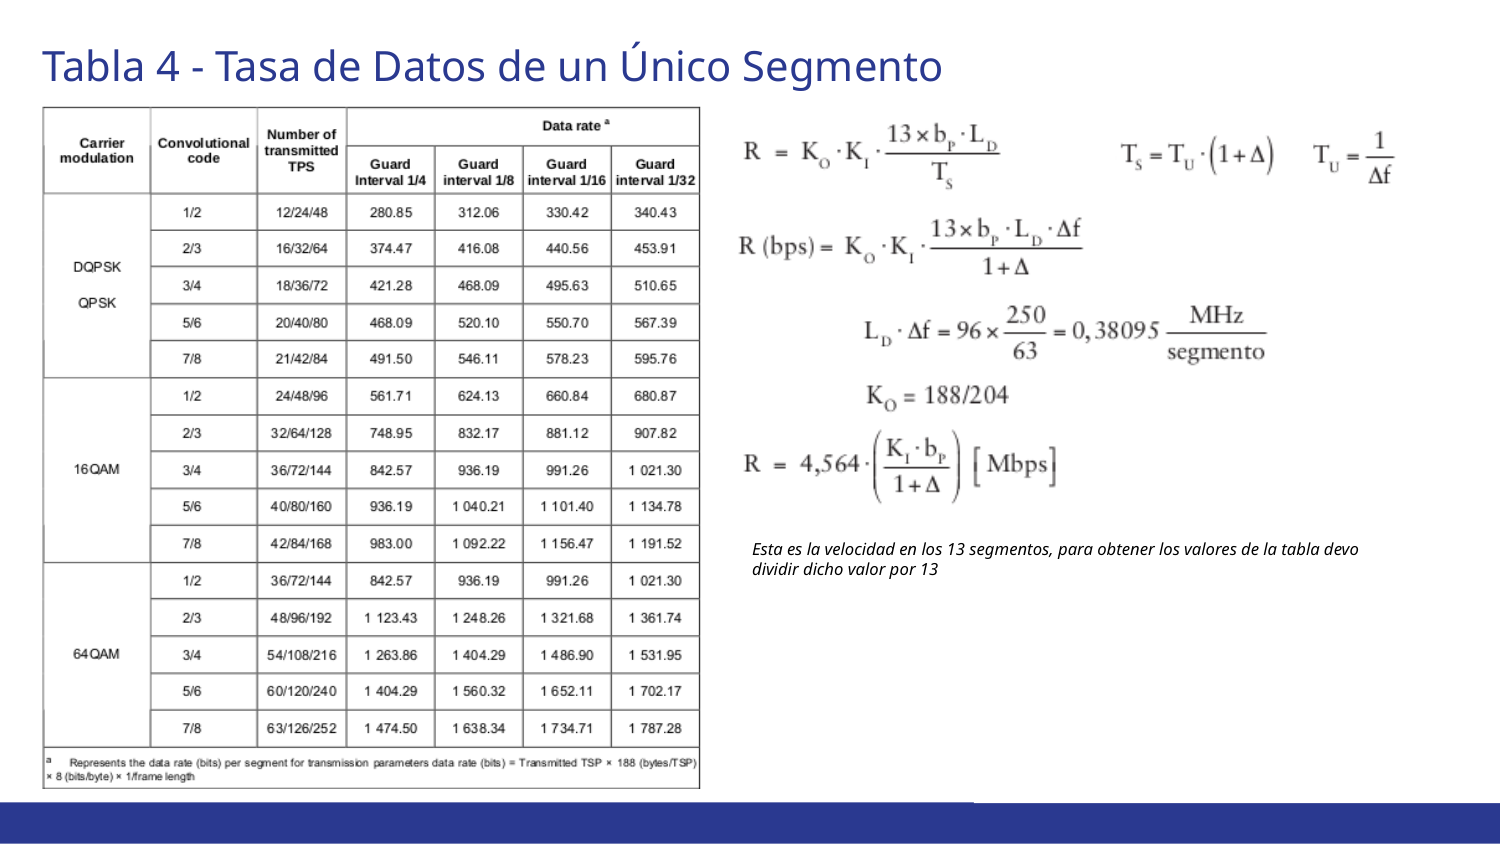

# Tabla 4 - Tasa de Datos de un Único Segmento
Esta es la velocidad en los 13 segmentos, para obtener los valores de la tabla devo dividir dicho valor por 13